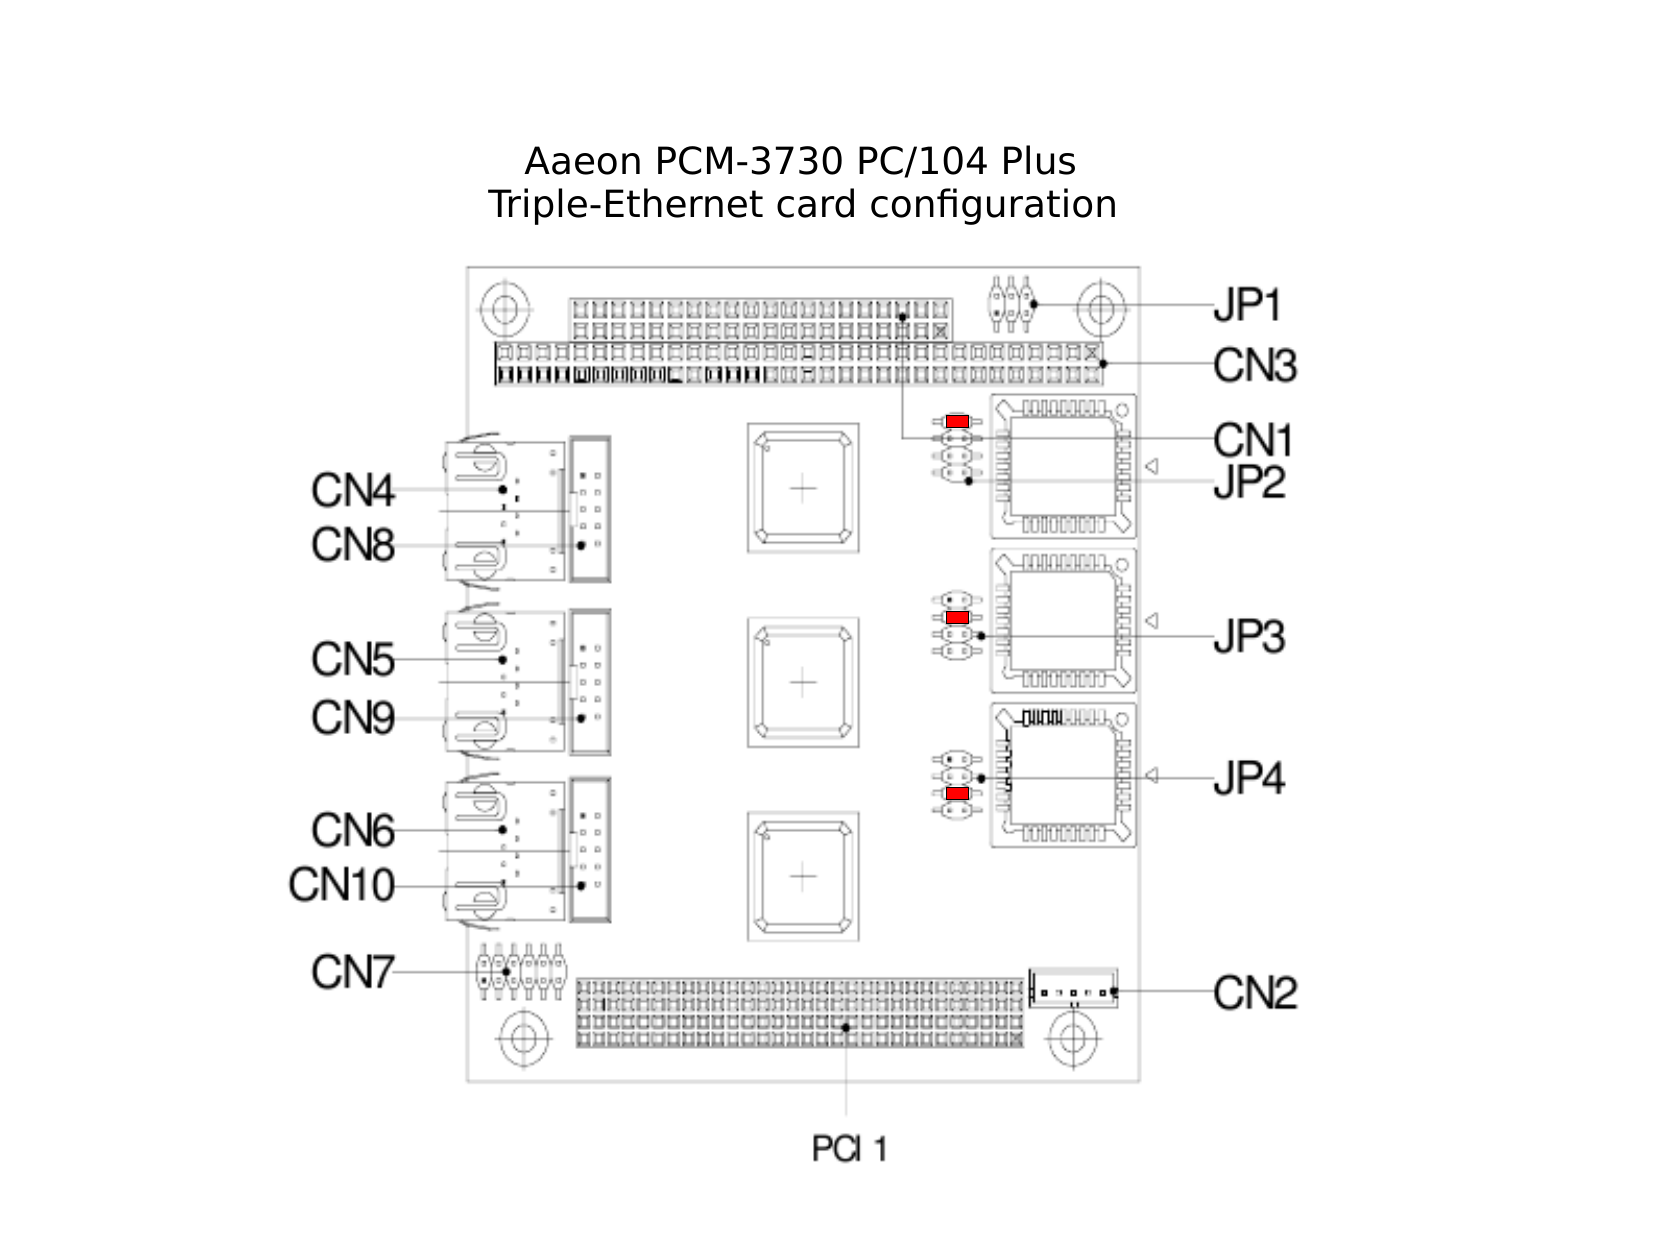

Aaeon PCM-3730 PC/104 Plus
Triple-Ethernet card configuration